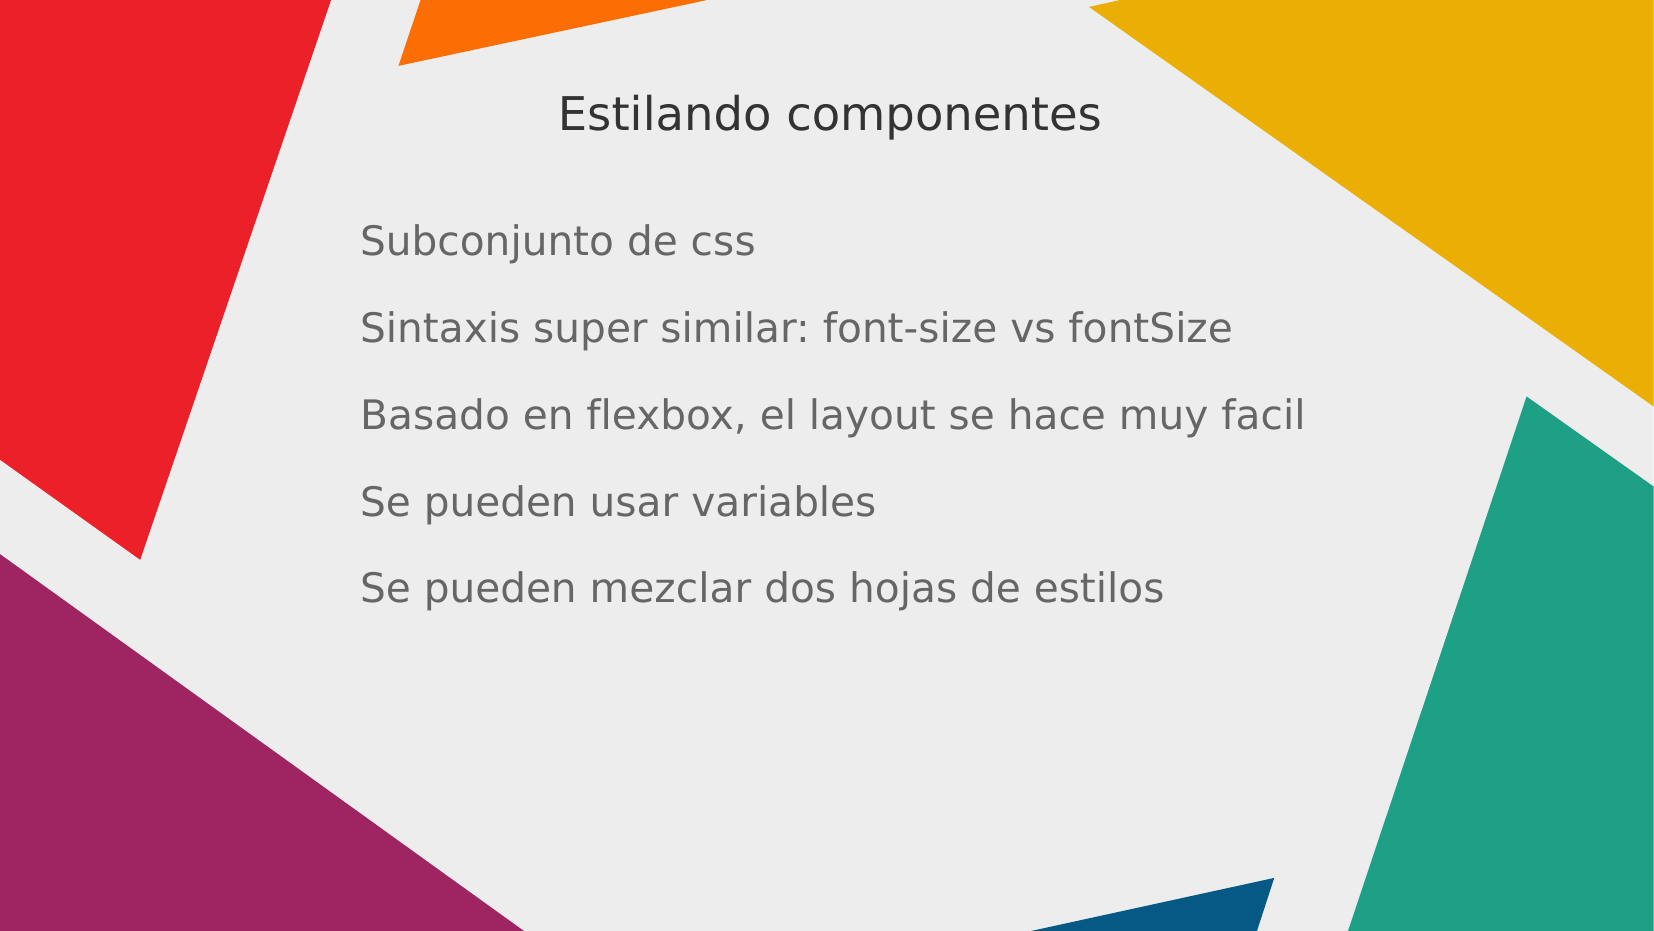

# Estilando componentes
Subconjunto de css
Sintaxis super similar: font-size vs fontSize
Basado en flexbox, el layout se hace muy facil
Se pueden usar variables
Se pueden mezclar dos hojas de estilos